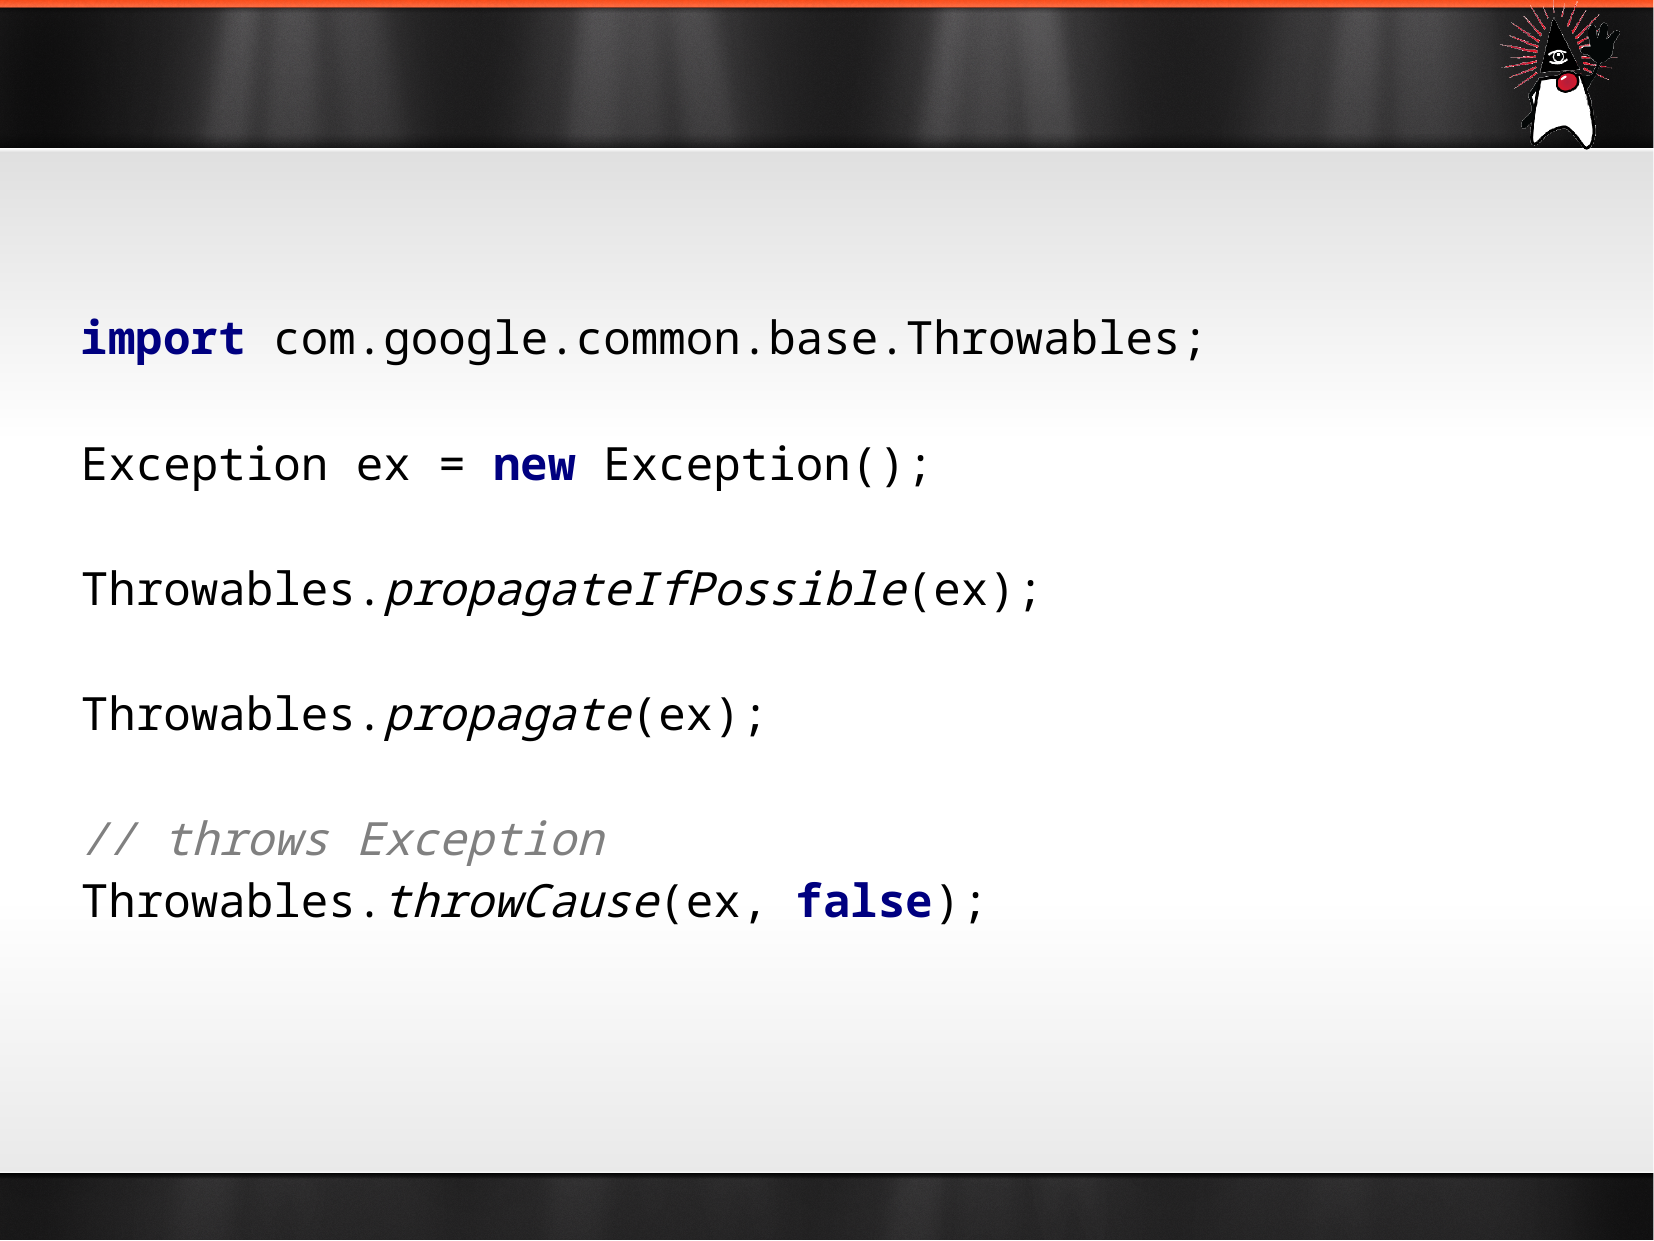

#
import com.google.common.base.Throwables;
Exception ex = new Exception();
Throwables.propagateIfPossible(ex);
Throwables.propagate(ex);
// throws Exception
Throwables.throwCause(ex, false);